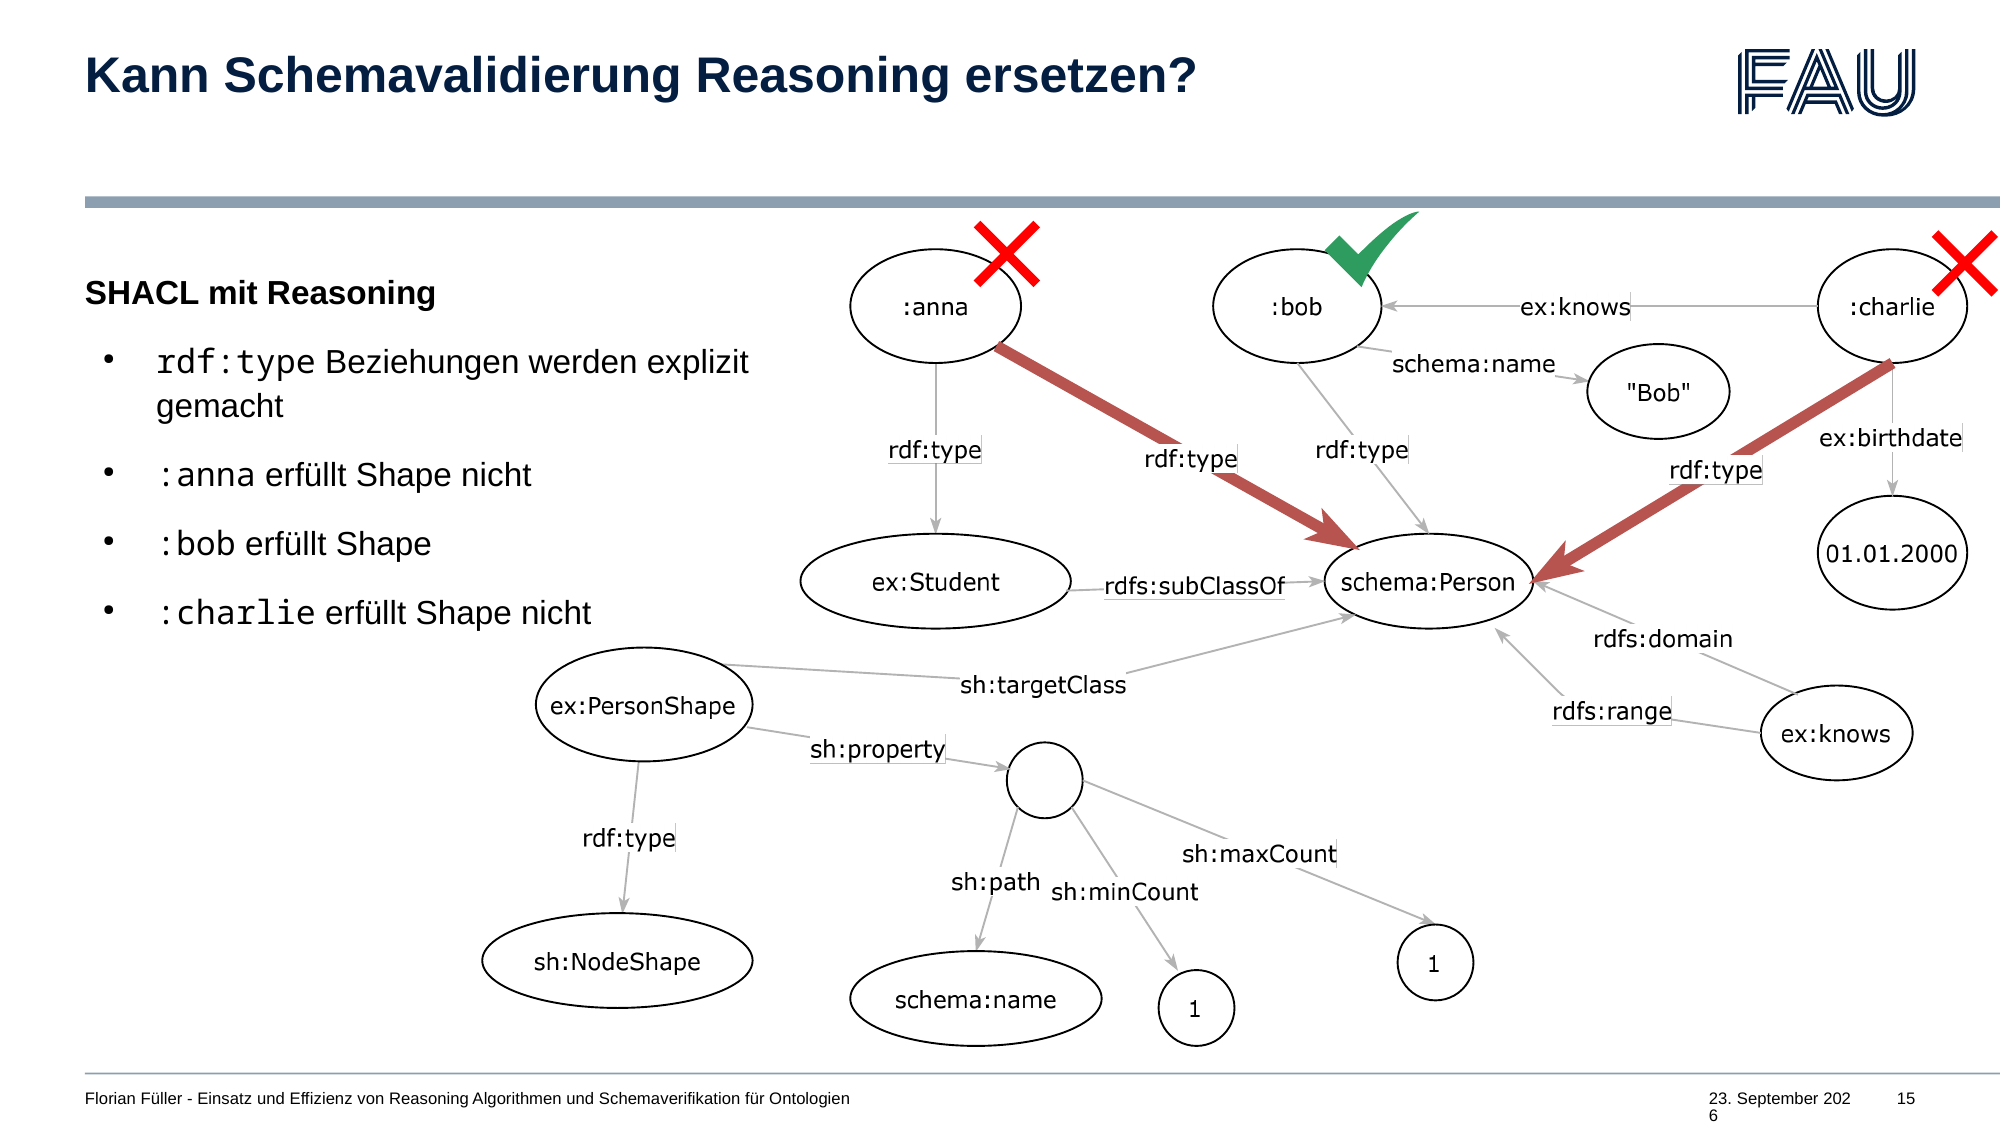

Kann Schemavalidierung Reasoning ersetzen?
# SHACL mit Reasoning
rdf:type Beziehungen werden explizit
gemacht
:anna erfüllt Shape nicht
:bob erfüllt Shape
:charlie erfüllt Shape nicht
Florian Füller - Einsatz und Effizienz von Reasoning Algorithmen und Schemaverifikation für Ontologien